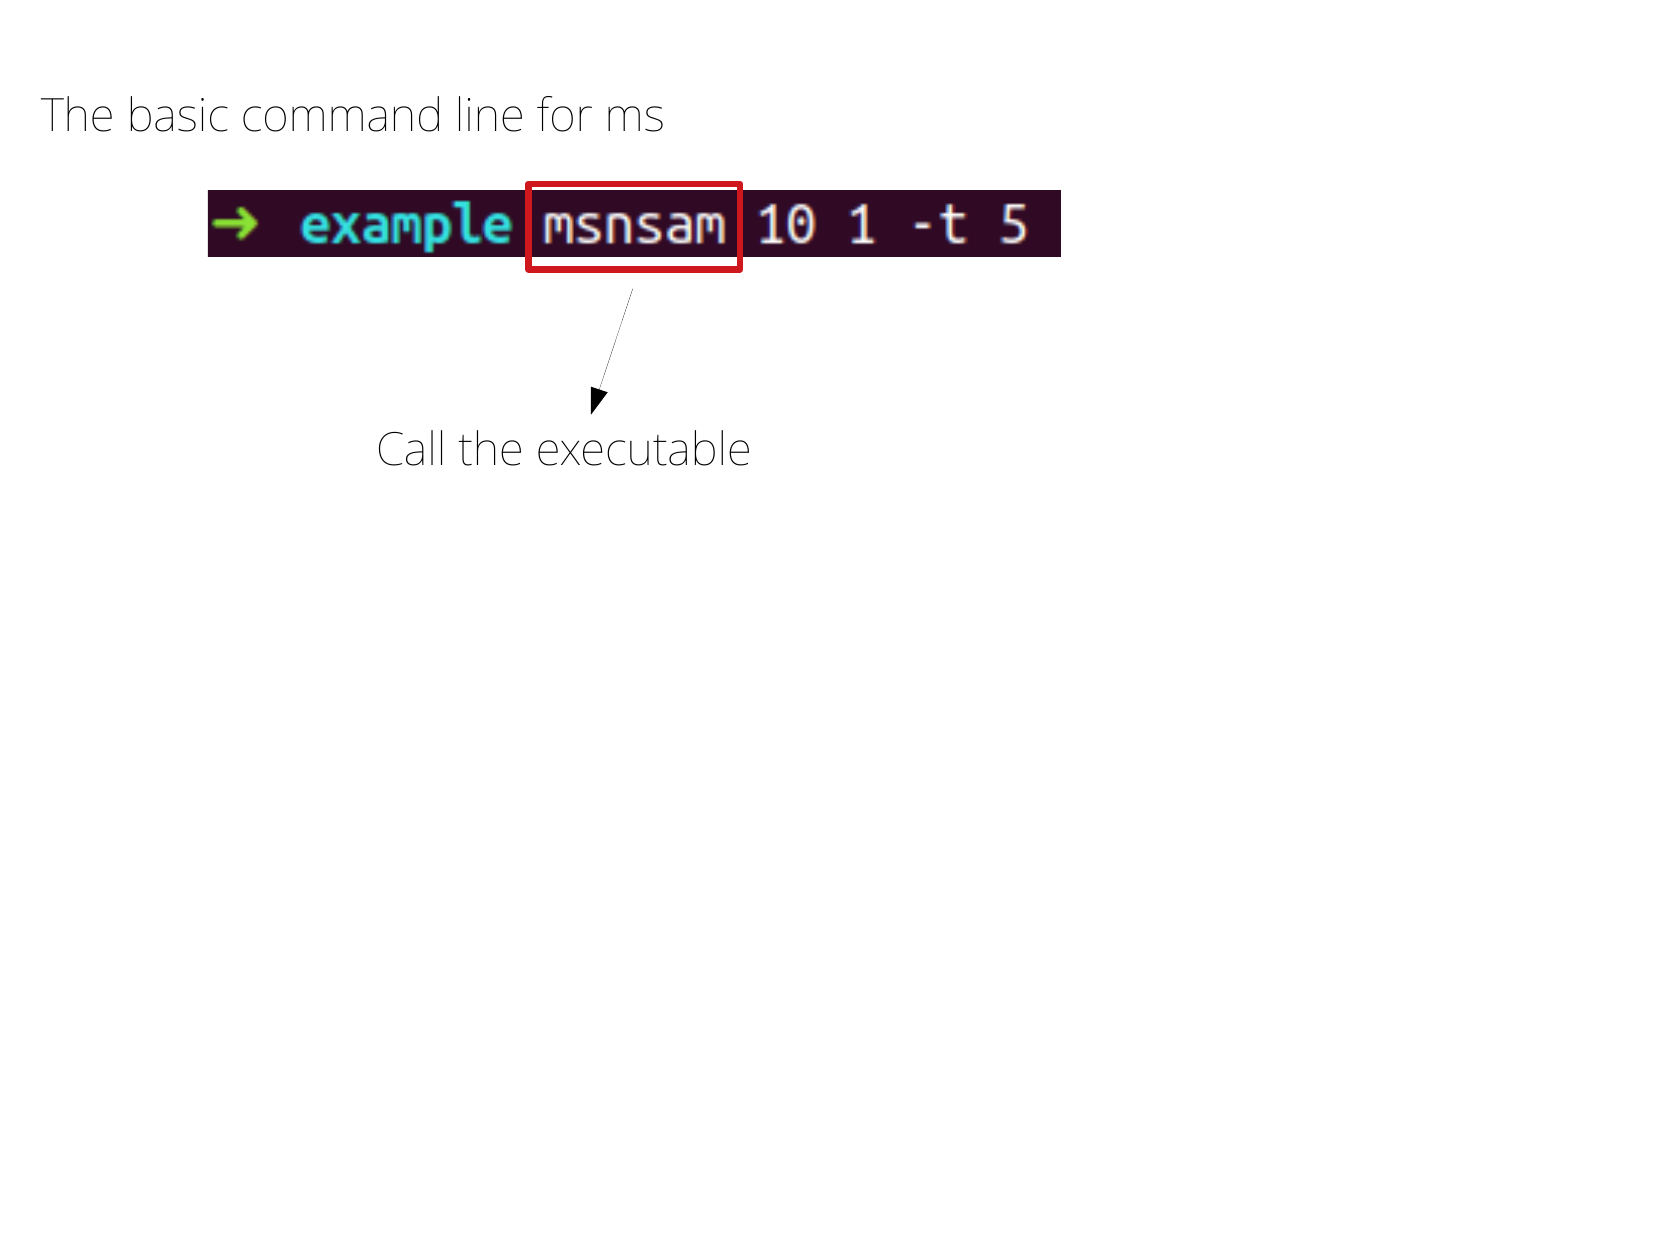

The basic command line for ms
Call the executable